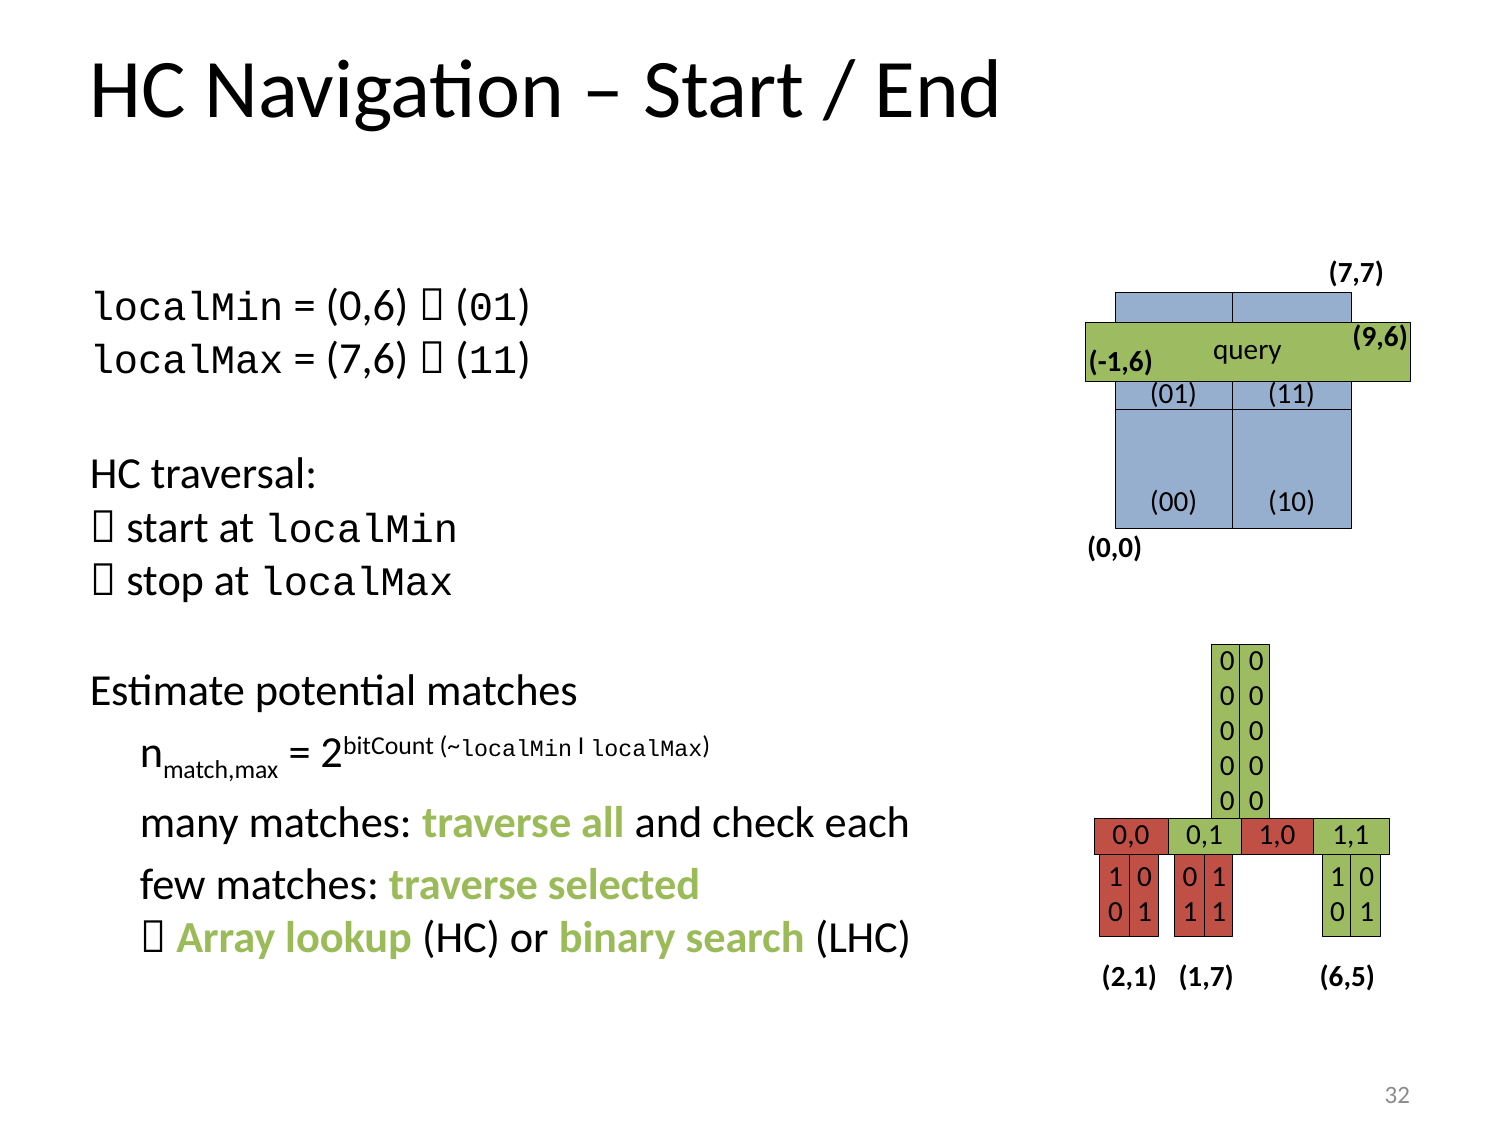

HC Navigation – Start / End
localMin = (0,6)  (01)
localMax = (7,6)  (11)
HC traversal:
 start at localMin
 stop at localMax
Estimate potential matches
 nmatch,max = 2bitCount (~localMin I localMax)
 many matches: traverse all and check each
 few matches: traverse selected
  Array lookup (HC) or binary search (LHC)